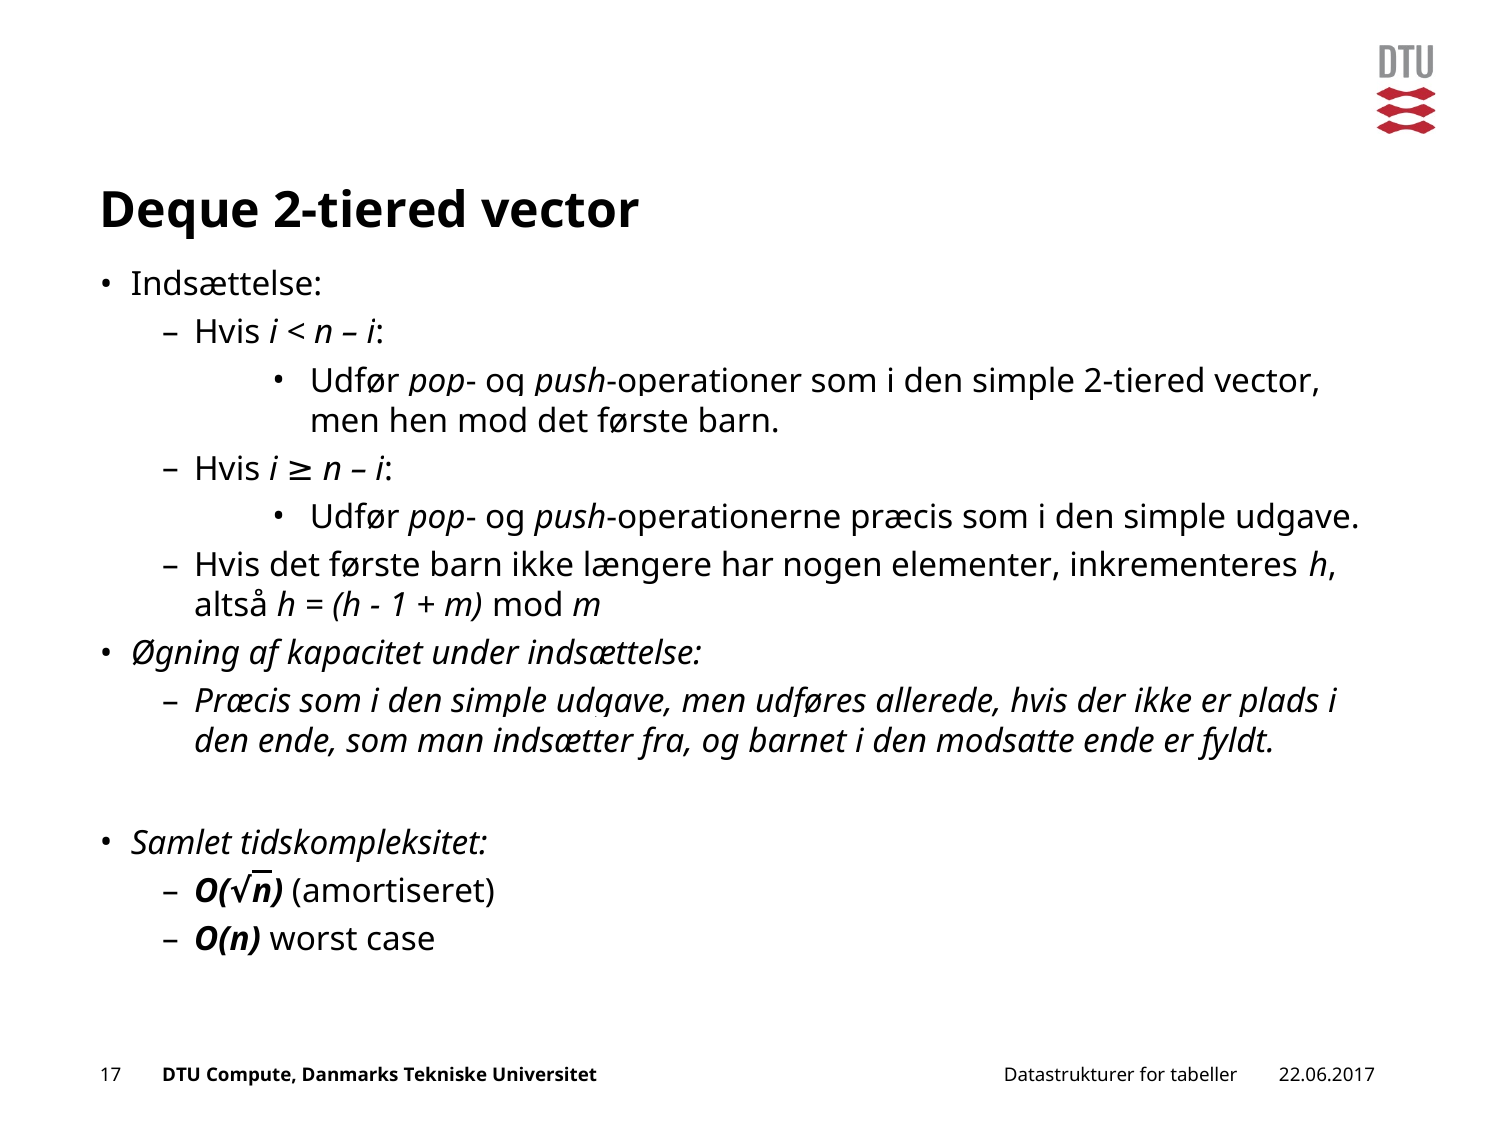

# Deque 2-tiered vector
Indsættelse:
Hvis i < n – i:
Udfør pop- og push-operationer som i den simple 2-tiered vector, men hen mod det første barn.
Hvis i ≥ n – i:
Udfør pop- og push-operationerne præcis som i den simple udgave.
Hvis det første barn ikke længere har nogen elementer, inkrementeres h, altså h = (h - 1 + m) mod m
Øgning af kapacitet under indsættelse:
Præcis som i den simple udgave, men udføres allerede, hvis der ikke er plads i den ende, som man indsætter fra, og barnet i den modsatte ende er fyldt.
Samlet tidskompleksitet:
O(√n) (amortiseret)
O(n) worst case